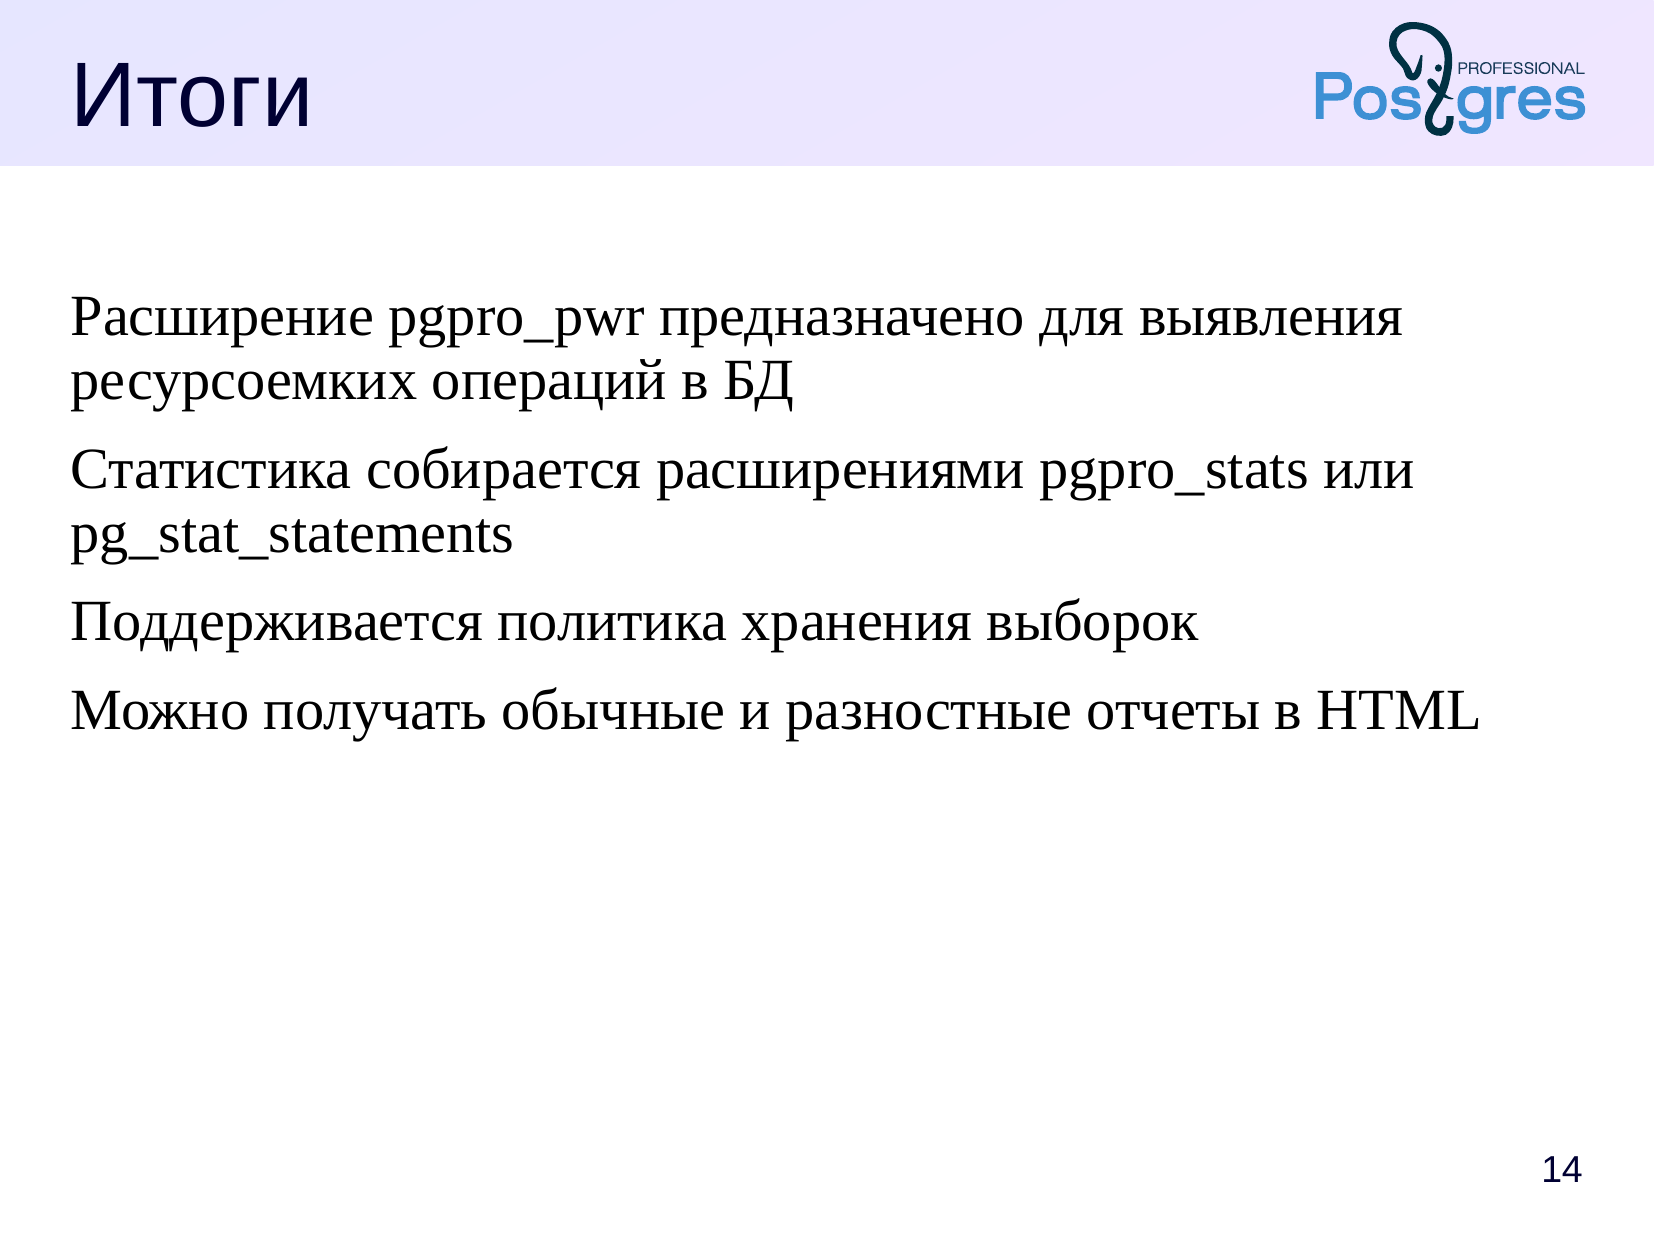

# Итоги
Расширение pgpro_pwr предназначено для выявления ресурсоемких операций в БД
Статистика собирается расширениями pgpro_stats или pg_stat_statements
Поддерживается политика хранения выборок
Можно получать обычные и разностные отчеты в HTML